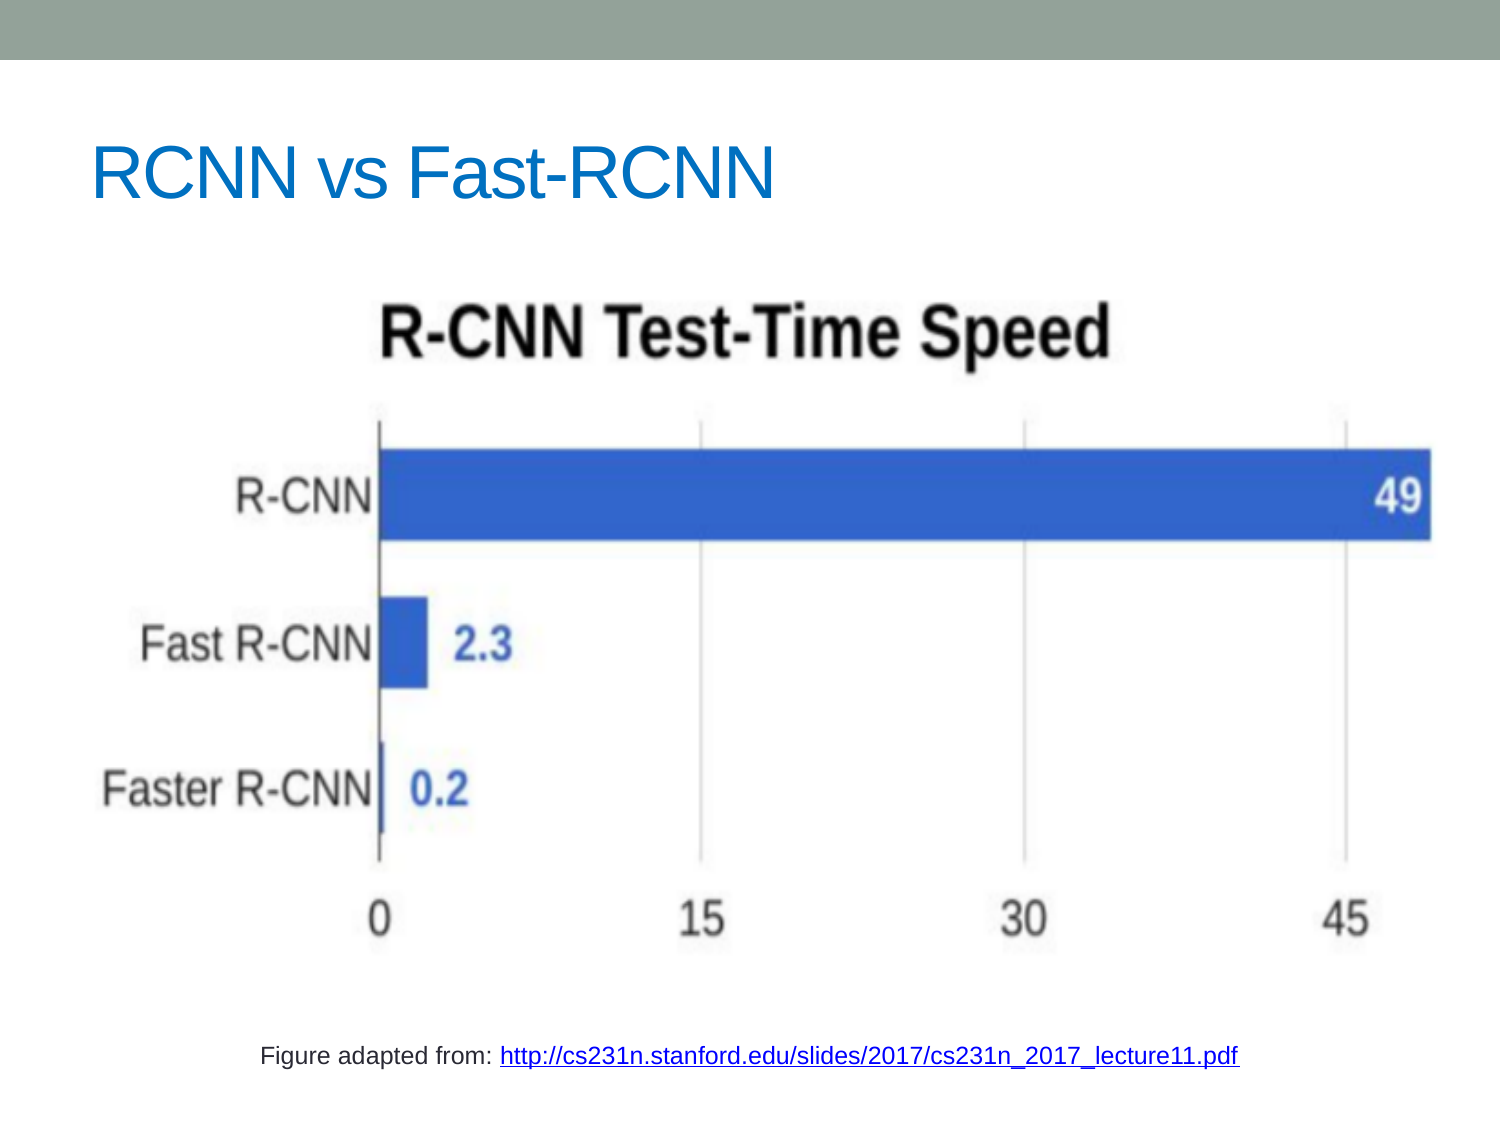

# RCNN vs Fast-RCNN
Figure adapted from: http://cs231n.stanford.edu/slides/2017/cs231n_2017_lecture11.pdf